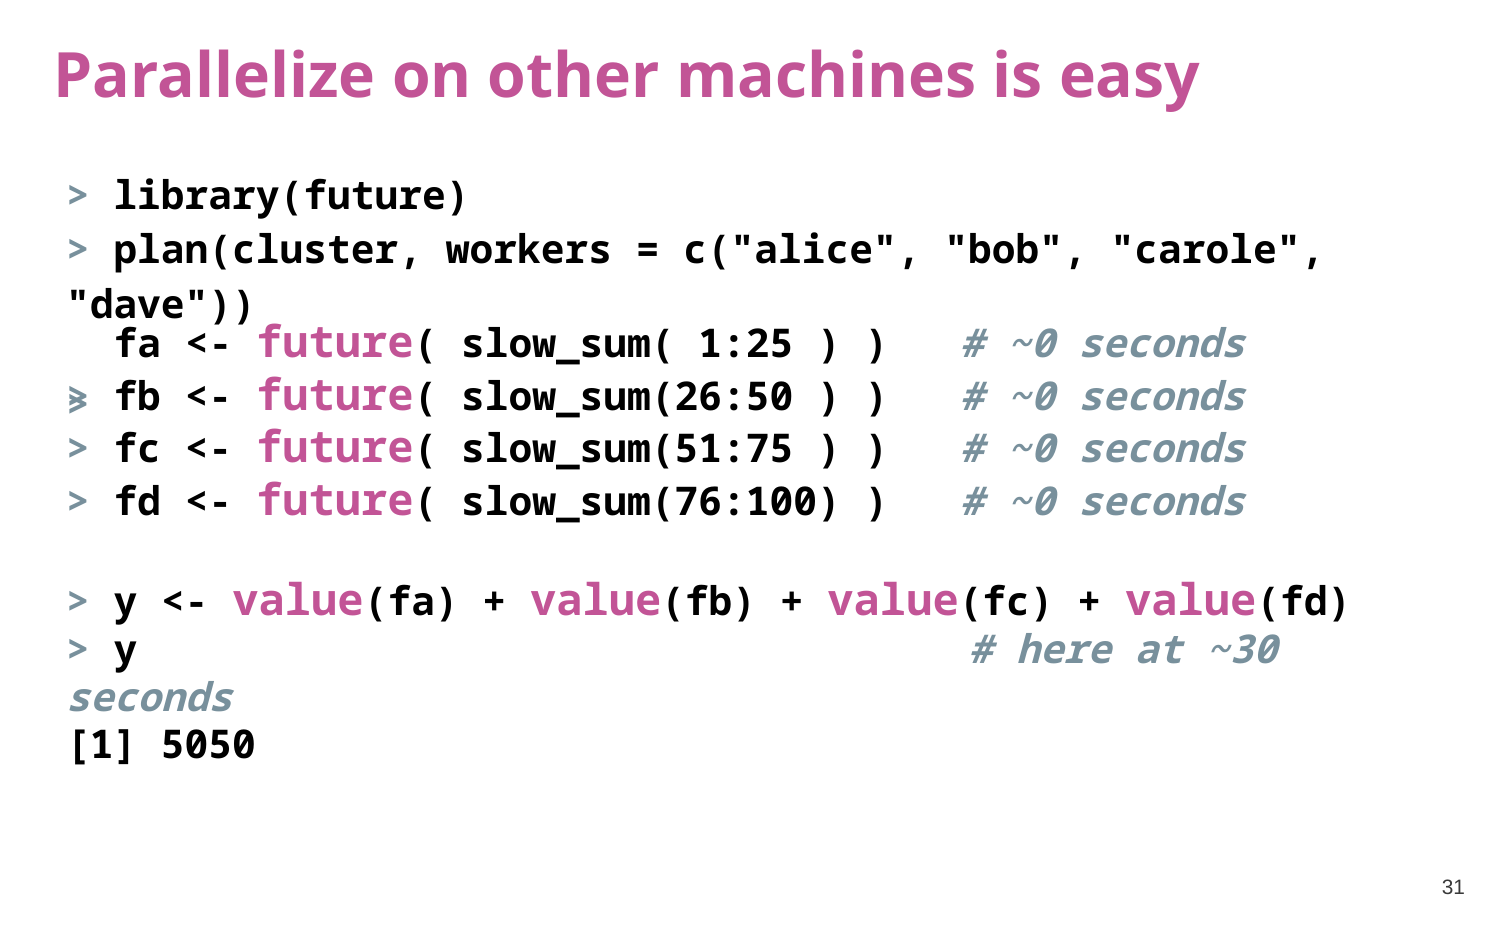

# Parallelize on other machines is easy
> library(future)
> plan(cluster, workers = c("alice", "bob", "carole", "dave"))
>
 fa <- future( slow_sum( 1:25 ) ) # ~0 seconds
> fb <- future( slow_sum(26:50 ) ) # ~0 seconds
> fc <- future( slow_sum(51:75 ) ) # ~0 seconds
> fd <- future( slow_sum(76:100) ) # ~0 seconds
> y <- value(fa) + value(fb) + value(fc) + value(fd)
> y # here at ~30 seconds
[1] 5050